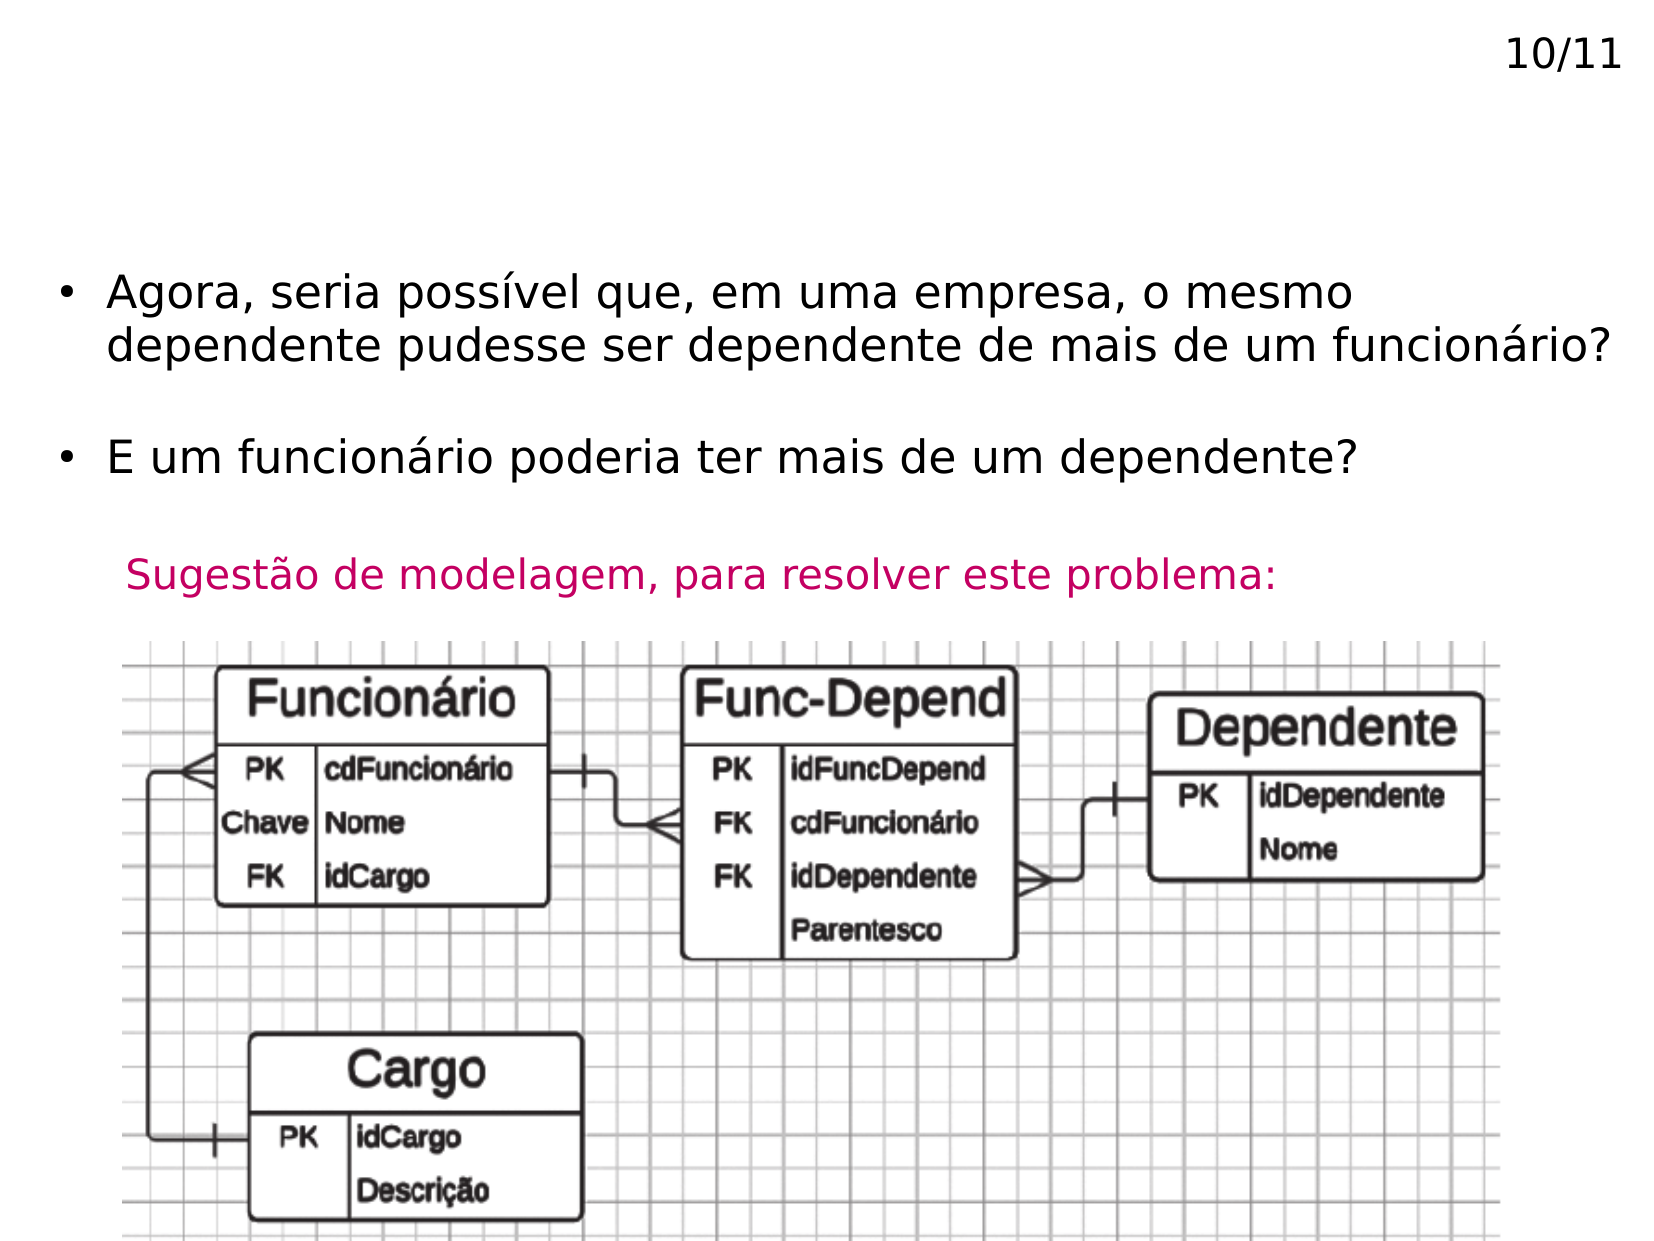

#
10
Agora, seria possível que, em uma empresa, o mesmo dependente pudesse ser dependente de mais de um funcionário?
E um funcionário poderia ter mais de um dependente?
Sugestão de modelagem, para resolver este problema: